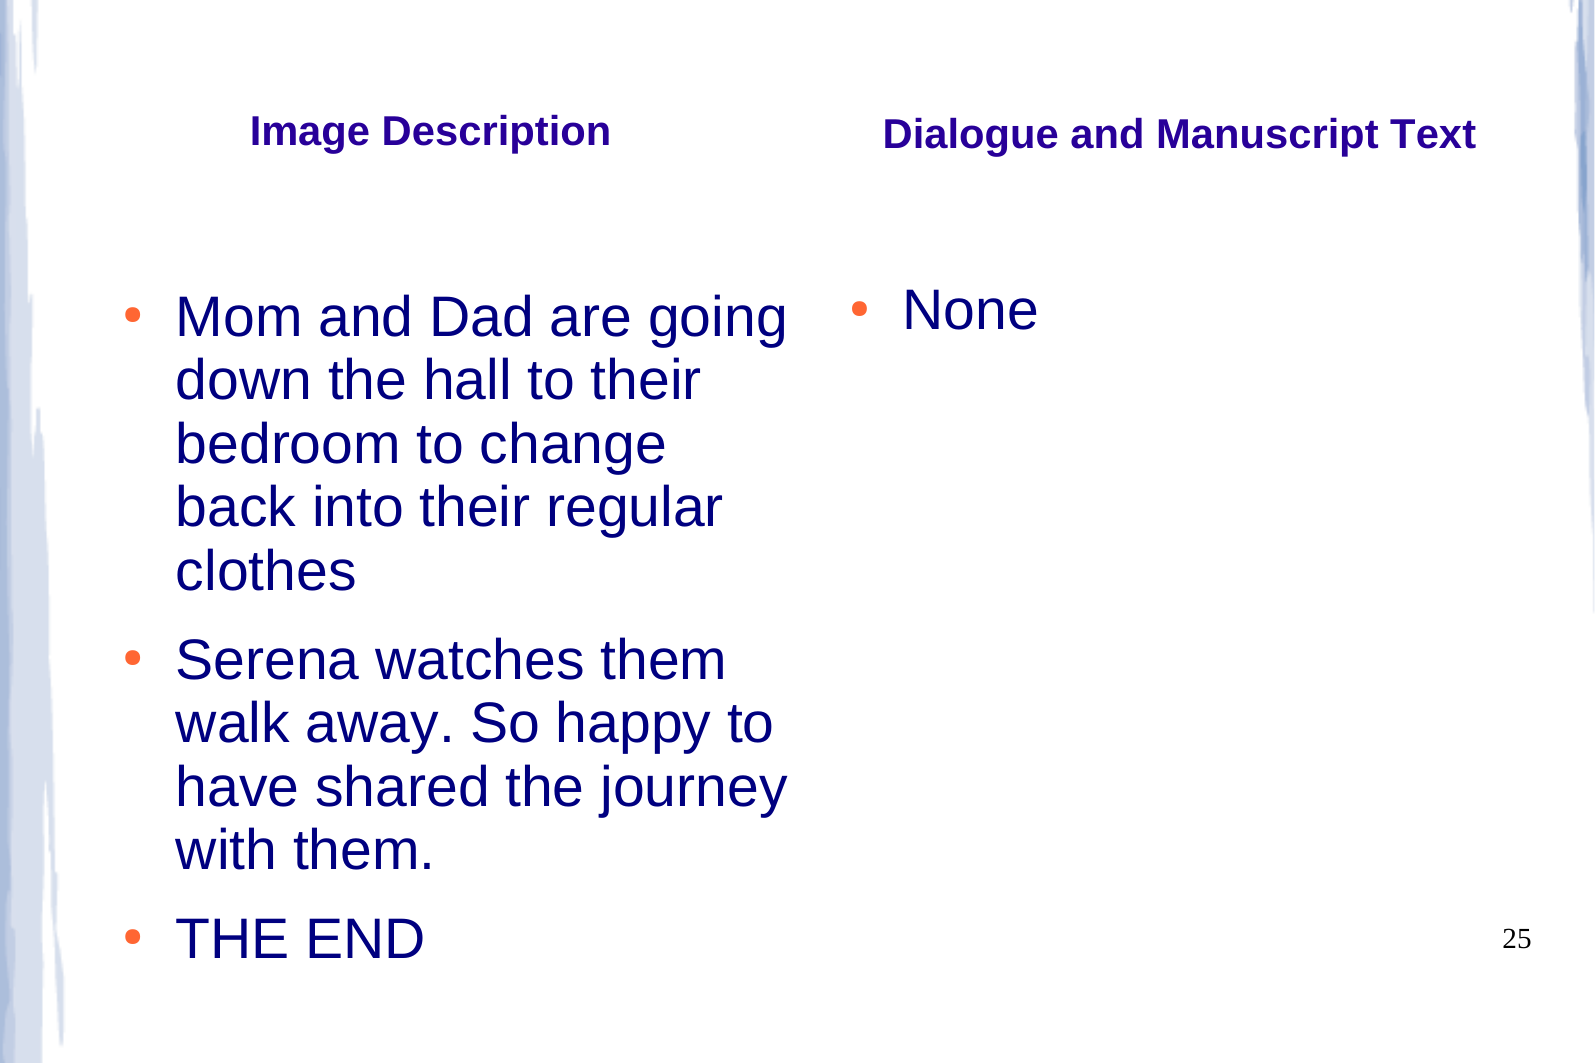

# Image Description
Dialogue and Manuscript Text
None
Mom and Dad are going down the hall to their bedroom to change back into their regular clothes
Serena watches them walk away. So happy to have shared the journey with them.
THE END
25